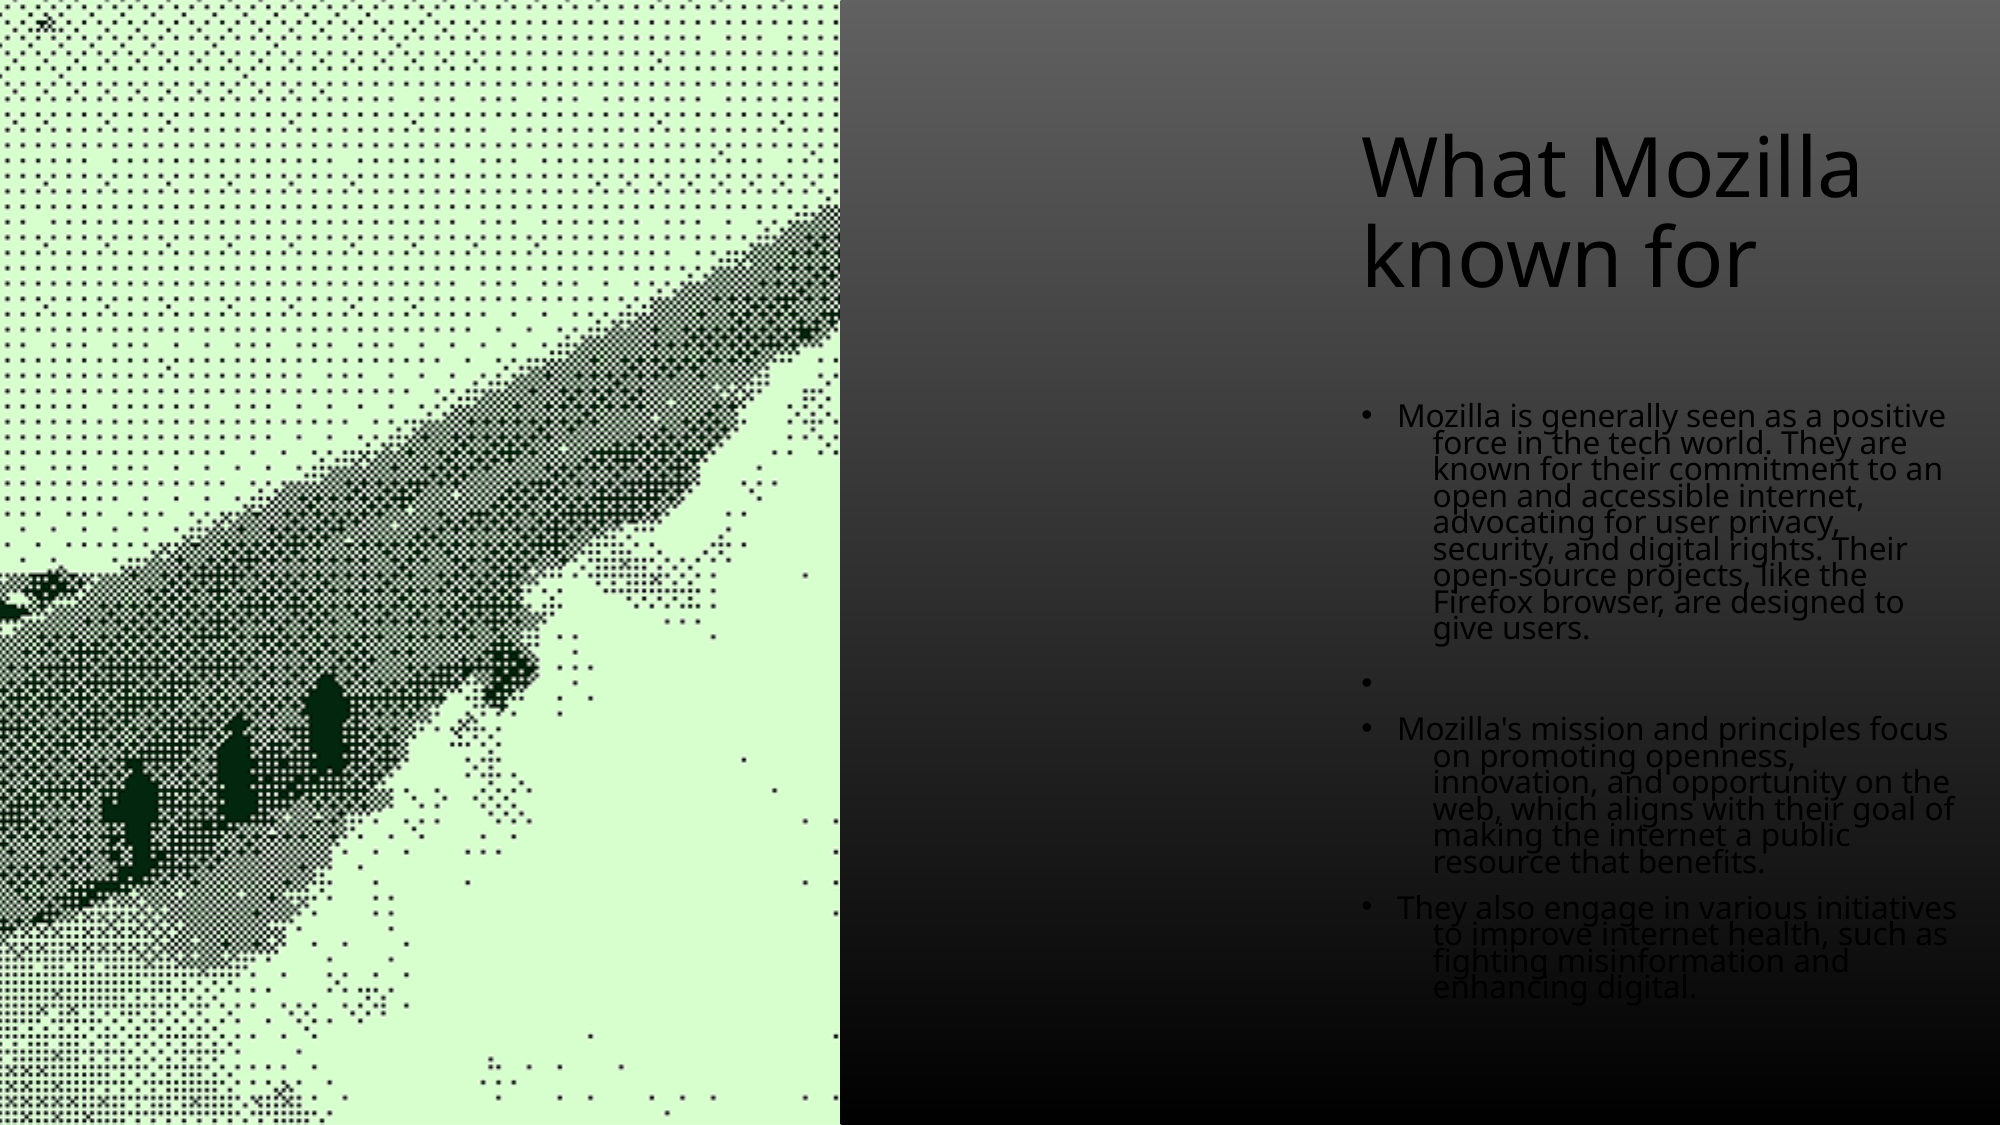

# What Mozilla known for
Mozilla is generally seen as a positive force in the tech world. They are known for their commitment to an open and accessible internet, advocating for user privacy, security, and digital rights. Their open-source projects, like the Firefox browser, are designed to give users.
Mozilla's mission and principles focus on promoting openness, innovation, and opportunity on the web, which aligns with their goal of making the internet a public resource that benefits.
They also engage in various initiatives to improve internet health, such as fighting misinformation and enhancing digital.